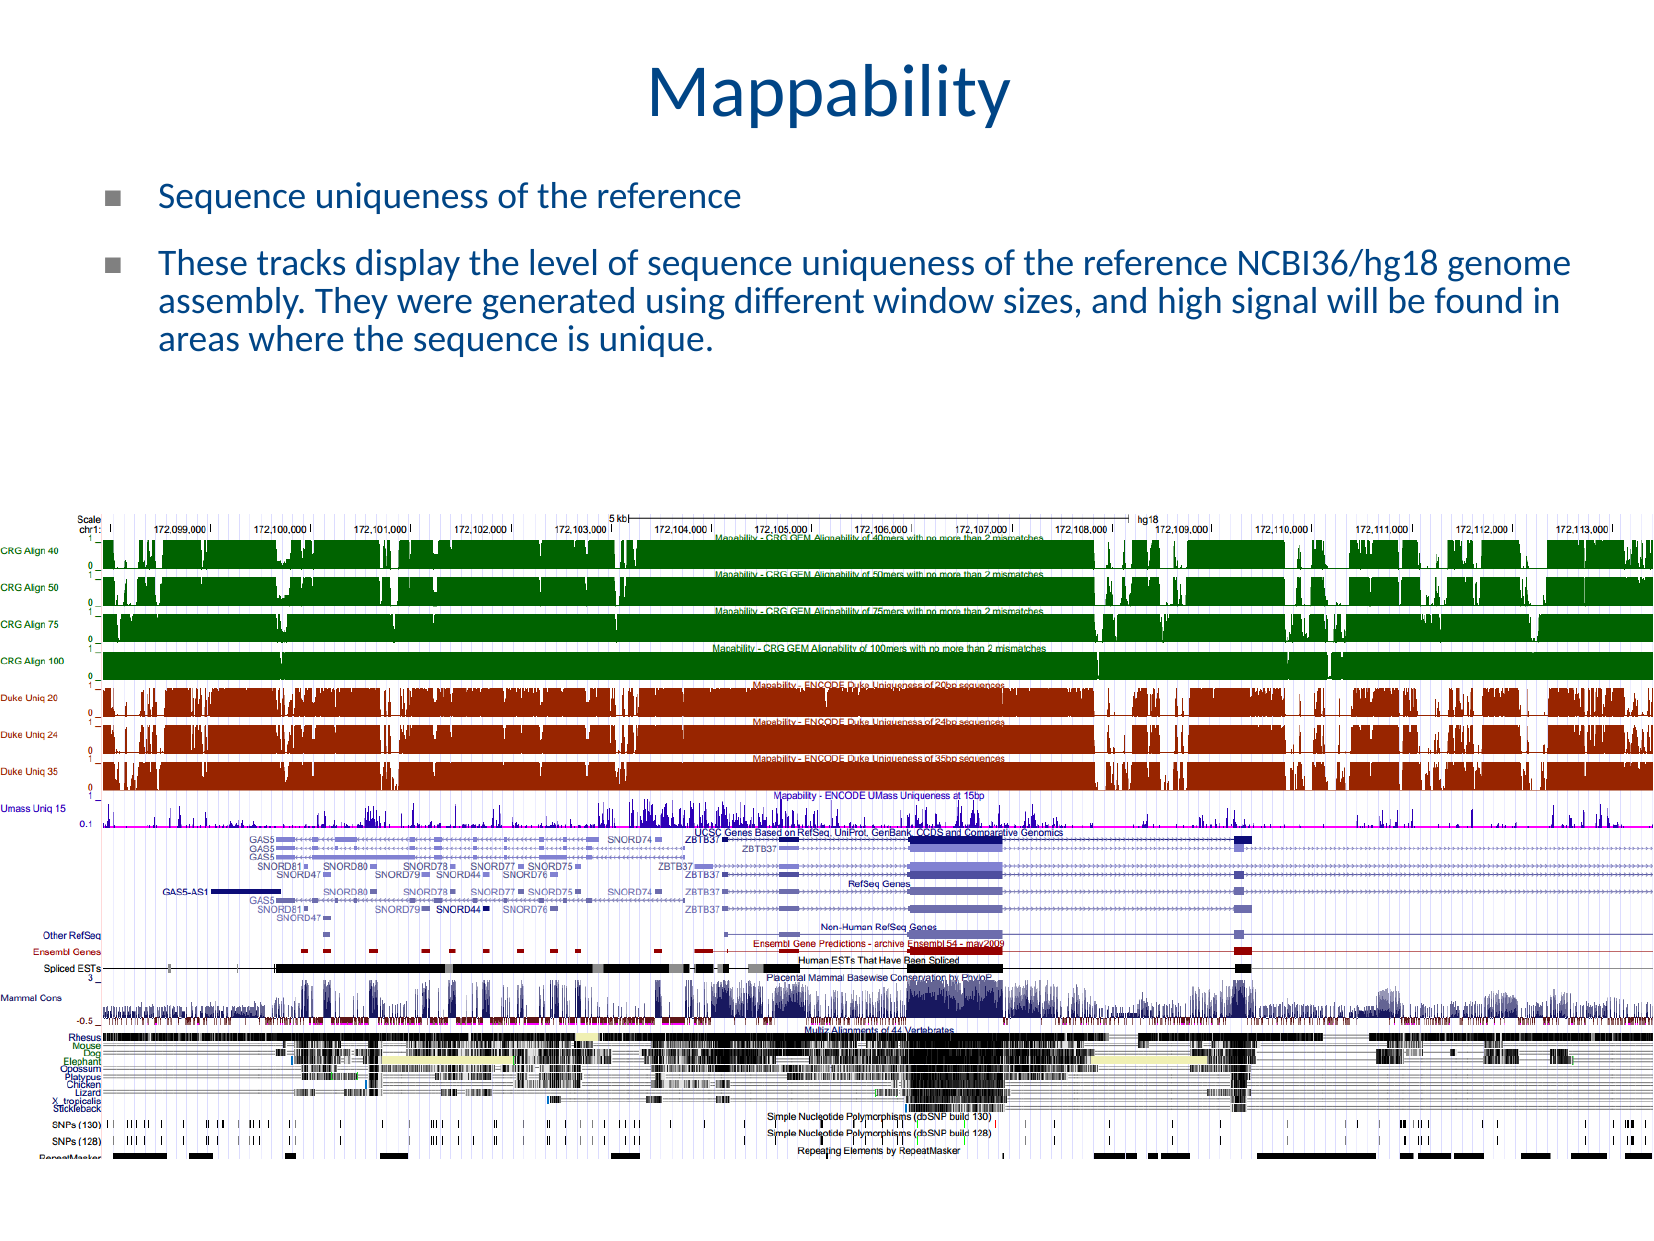

# Mappability
Sequence uniqueness of the reference
These tracks display the level of sequence uniqueness of the reference NCBI36/hg18 genome assembly. They were generated using different window sizes, and high signal will be found in areas where the sequence is unique.